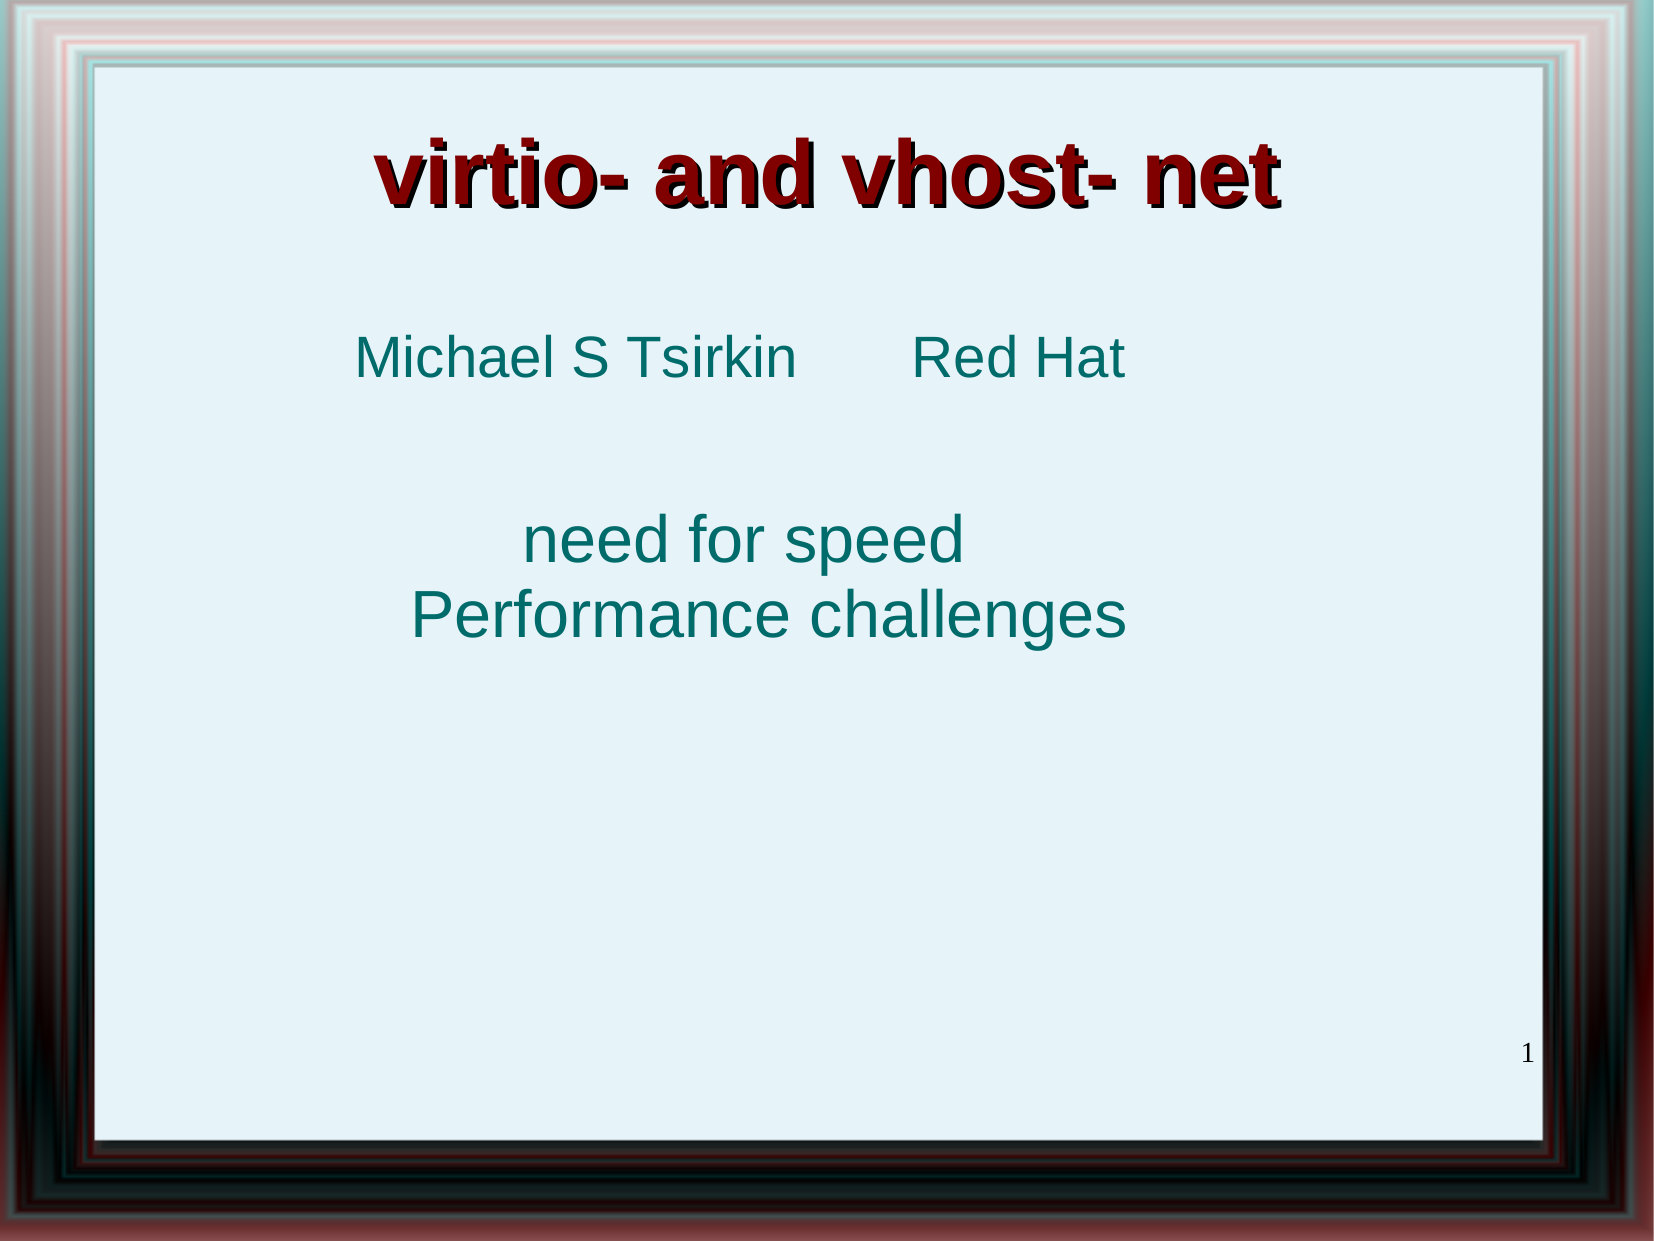

# virtio- and vhost- net
Michael S Tsirkin Red Hat
 need for speed
 Performance challenges
1